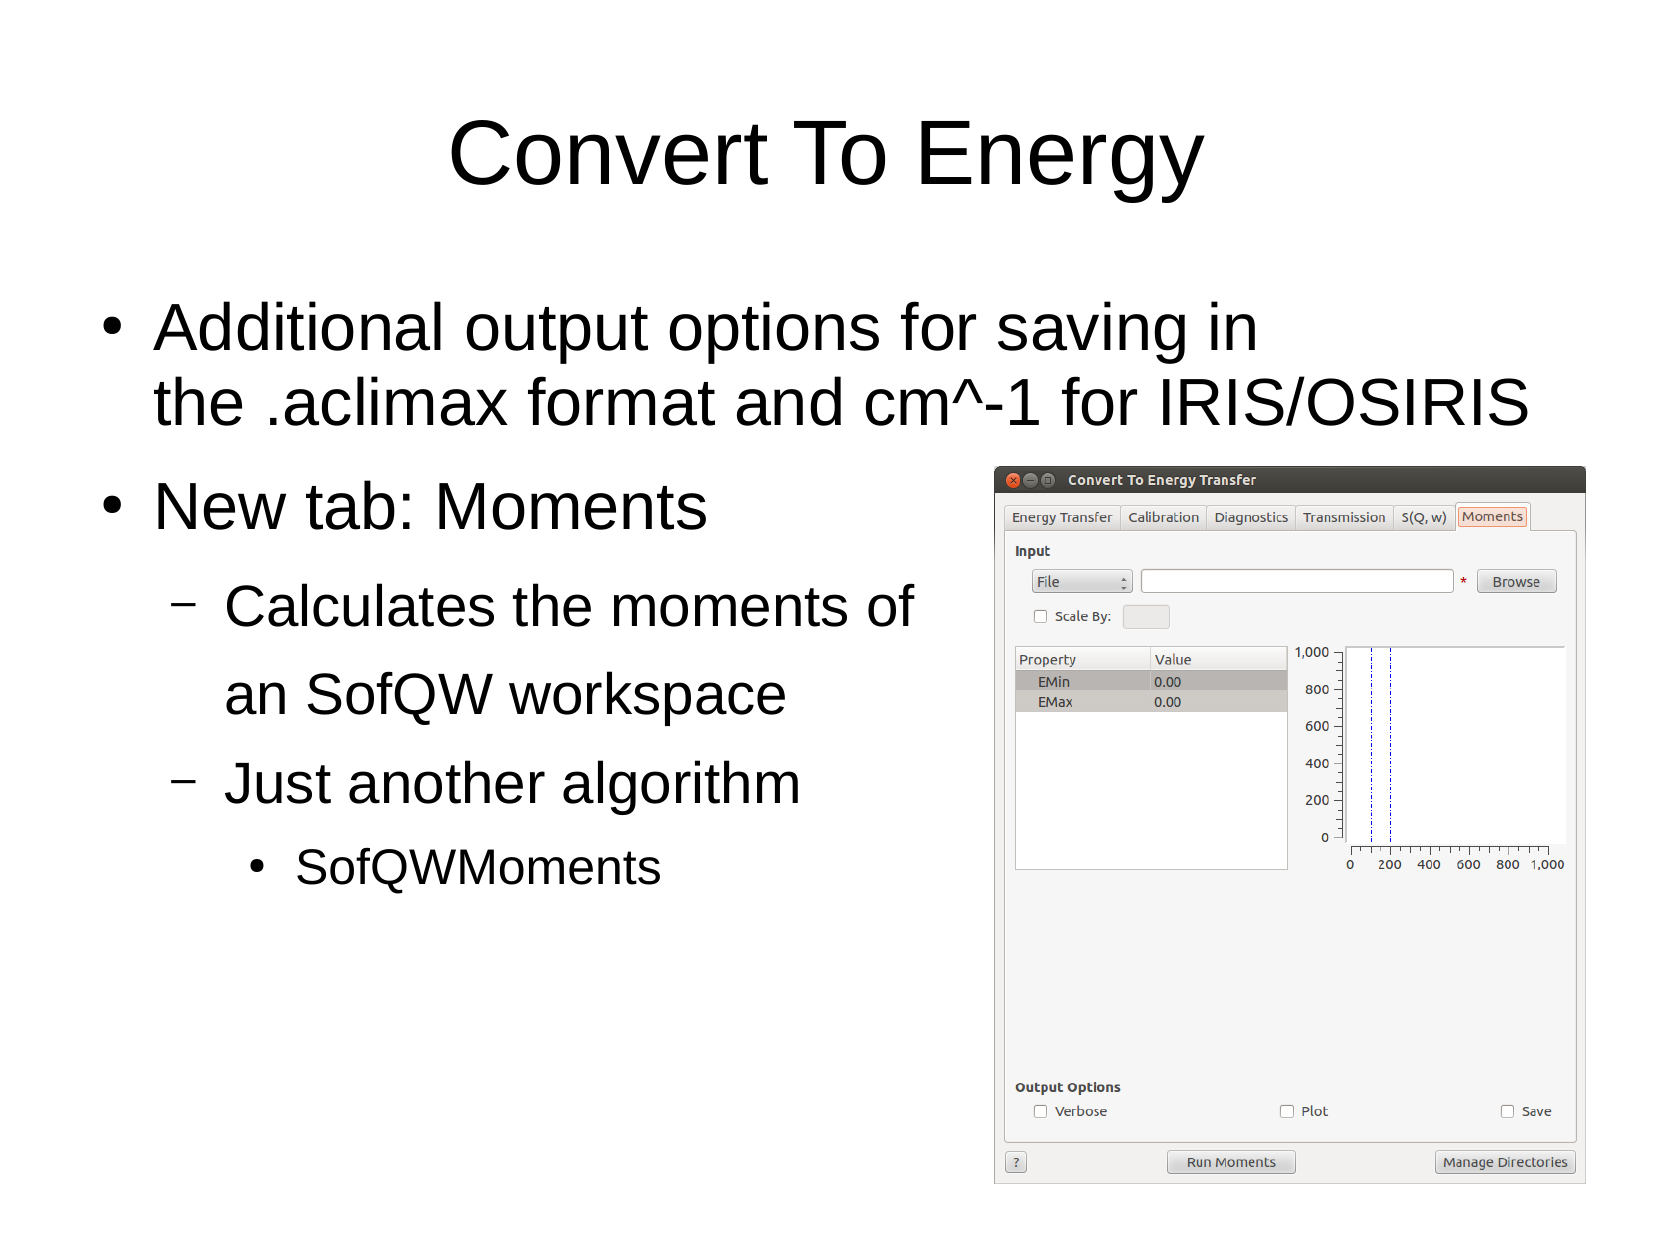

# Convert To Energy
Additional output options for saving in the .aclimax format and cm^-1 for IRIS/OSIRIS
New tab: Moments
Calculates the moments of
an SofQW workspace
Just another algorithm
SofQWMoments